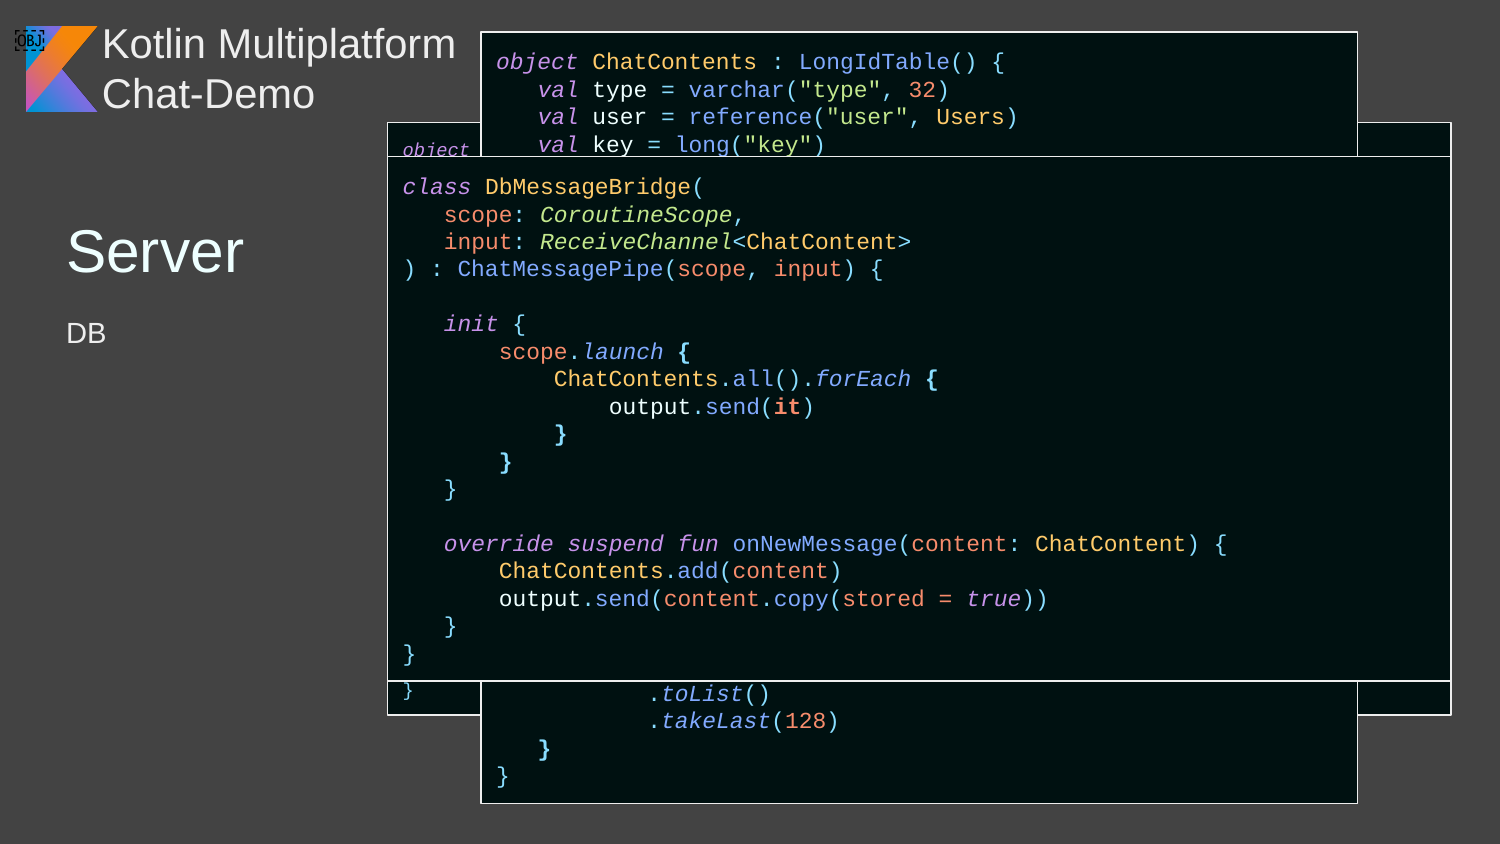

object ChatContents : LongIdTable() {
 val type = varchar("type", 32)
 val user = reference("user", Users)
 val key = long("key")
 val timestampFormatted = varchar("timestamp", 128)
 val content = varchar("content", 1024)
 fun add(cc: ChatContent) {
 transaction(db) {
 insert {
 it[type] = cc.type.name
 it[user] = cc.user.id
 it[key] = cc.key
 it[timestampFormatted] = cc.timestampFormatted
 it[content] = cc.content
 }
 }
 }
 fun all(): List<ChatContent> = transaction(db) {
 ChatContentEntry.all()
 .orderBy(key to SortOrder.ASC)
 .map { it.chatContent }
 .toList()
 .takeLast(128)
 }
}
object Users : LongIdTable() {
 val name = varchar("name", 32)
 val color = varchar("color", 8)
 private fun add(userName: String, colorArgb: String): ChatUser = transaction {
 insert {
 it[name] = userName
 it[color] = colorArgb
 }.let { get(userName)!! } }
 fun get(userName: String): ChatUser? = transaction {
 UserEntry.find { name eq userName }.toList().firstOrNull()?.let {
 it.chatUser
 }
 }
 fun getOrInsert(userName: String): ChatUser =
get(userName) ?: add(userName, Color().argb)
 fun setColorForUser(user: ChatUser, color: Color): ChatUser? = transaction {
 UserEntry.find { name eq user.name }.toList().firstOrNull()?.let {
 it.colorArgb = color.argb
 }
 }.let { get(user.name) }
}
class DbMessageBridge(
 scope: CoroutineScope,
 input: ReceiveChannel<ChatContent>
) : ChatMessagePipe(scope, input) {
 init {
 scope.launch {
 ChatContents.all().forEach {
 output.send(it)
 }
 }
 }
 override suspend fun onNewMessage(content: ChatContent) {
 ChatContents.add(content)
 output.send(content.copy(stored = true))
 }
}
val db by lazy {
 Database.connect(
 "jdbc:sqlite:${File("./data.db").absolutePath}", "org.sqlite.JDBC"
 ).also {
 TransactionManager.defaultDatabase = it
 createTables()
 }
}
private val TABLES = arrayOf(Users, ChatContents)
private fun createTables() {
 transaction {
 SchemaUtils.create(*TABLES)
 }
}
# Server
class ChatContentEntry(entityID: EntityID<Long>) : LongEntity(entityID) {
 companion object : LongEntityClass<ChatContentEntry>(ChatContents)
 var type by ChatContents.type
 var user: UserEntry by UserEntry referencedOn ChatContents.user
 var key by ChatContents.key
 var timestampFormatted by ChatContents.timestampFormatted
 var content by ChatContents.content
 val chatContent: ChatContent
 get() = ChatContent(
 ChatContentType.valueOf(type), user.chatUser, key,
timestampFormatted, content, true
 )
}
class UserEntry(entityID: EntityID<Long>) : LongEntity(entityID) {
 companion object : LongEntityClass<UserEntry>(Users)
 var name by Users.name
 var colorArgb by Users.color
 val chatUser: ChatUser
 get() = ChatUser(id.value, name, colorArgb.toColor())
}
DB